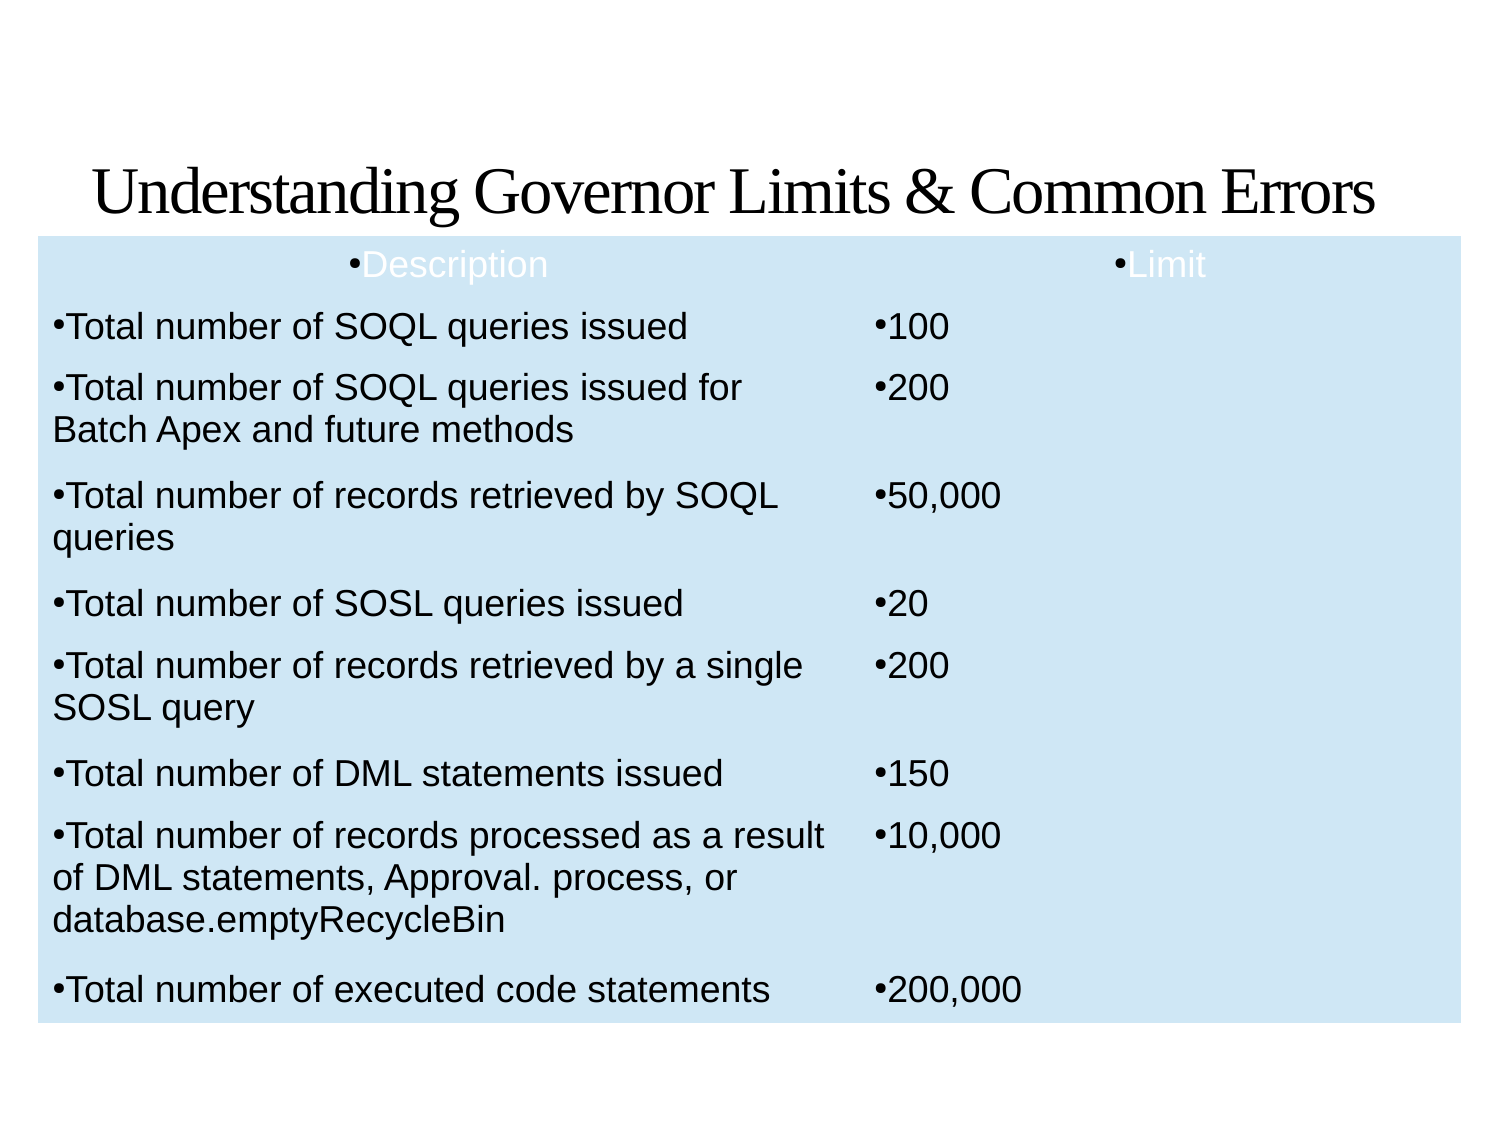

# Understanding Governor Limits & Common Errors
| Description | Limit |
| --- | --- |
| Total number of SOQL queries issued | 100 |
| Total number of SOQL queries issued for Batch Apex and future methods | 200 |
| Total number of records retrieved by SOQL queries | 50,000 |
| Total number of SOSL queries issued | 20 |
| Total number of records retrieved by a single SOSL query | 200 |
| Total number of DML statements issued | 150 |
| Total number of records processed as a result of DML statements, Approval. process, or database.emptyRecycleBin | 10,000 |
| Total number of executed code statements | 200,000 |